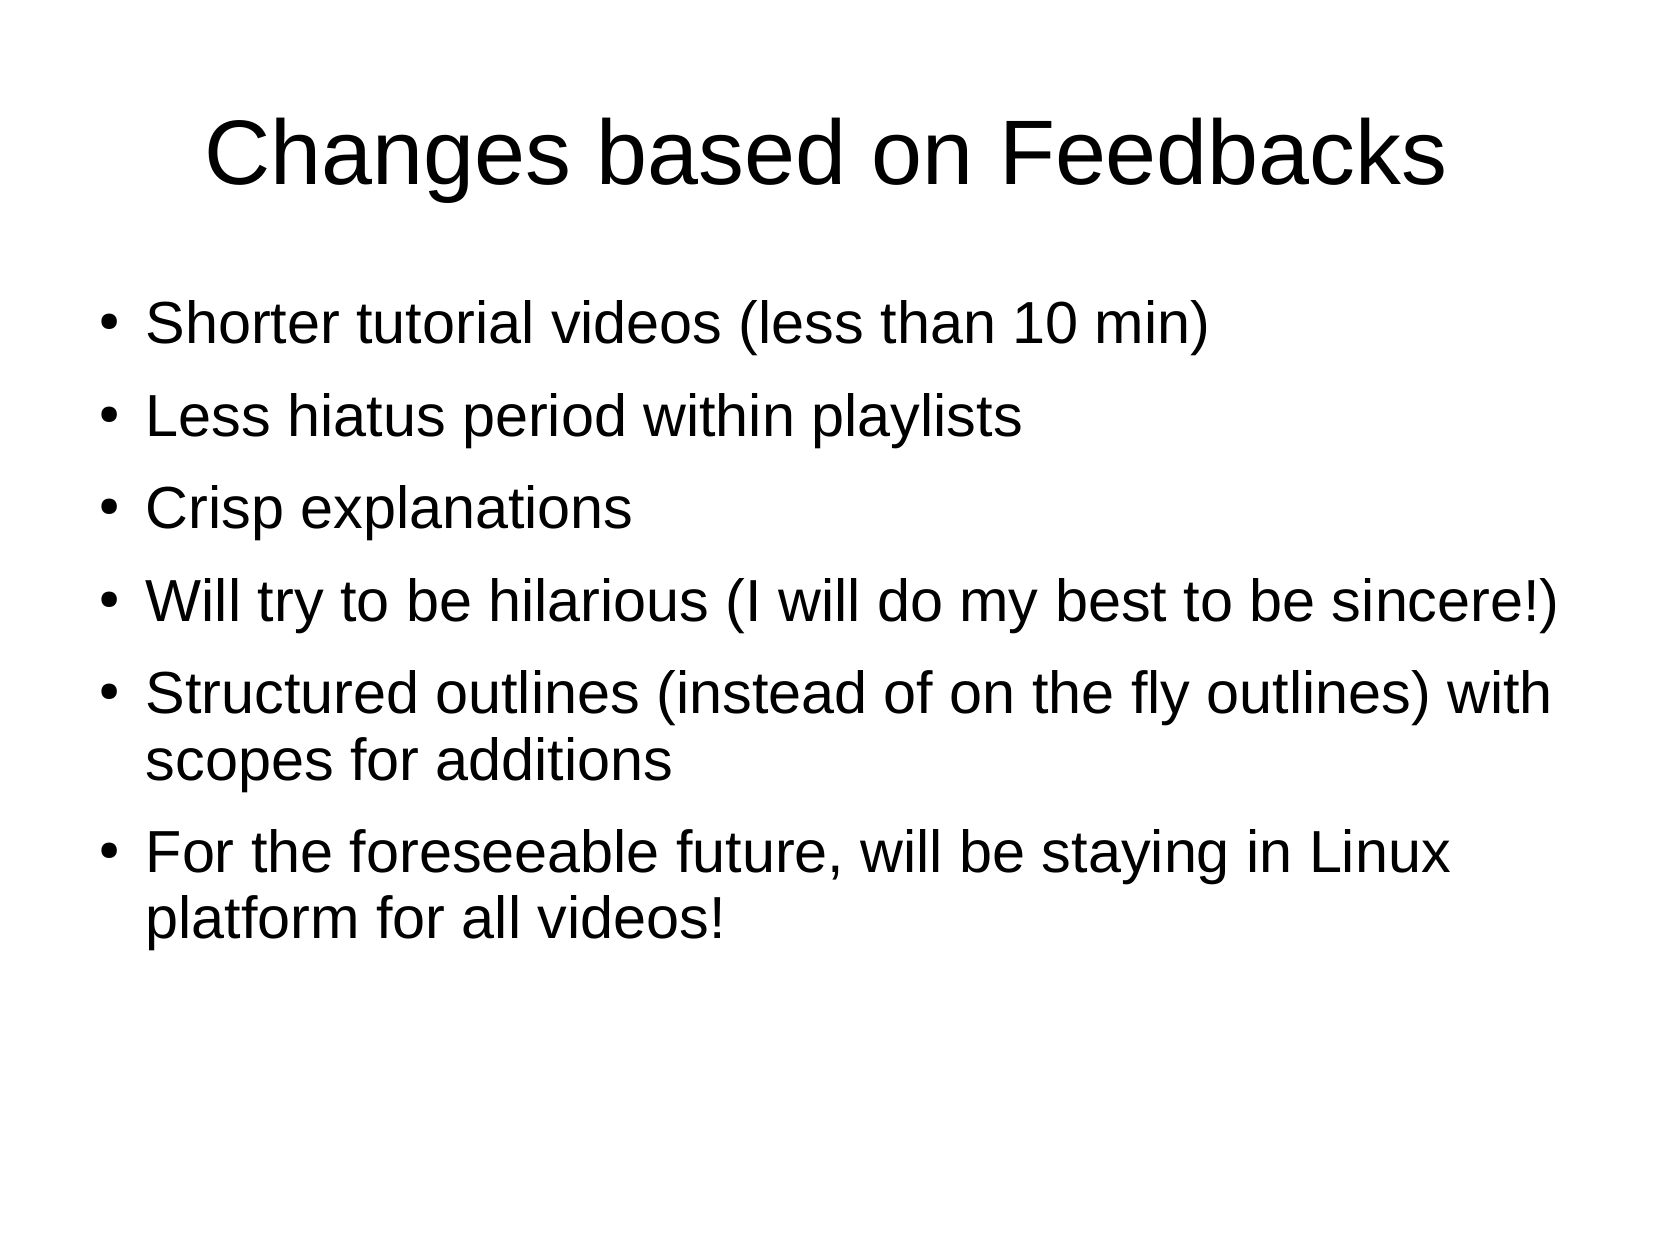

# Changes based on Feedbacks
Shorter tutorial videos (less than 10 min)
Less hiatus period within playlists
Crisp explanations
Will try to be hilarious (I will do my best to be sincere!)
Structured outlines (instead of on the fly outlines) with scopes for additions
For the foreseeable future, will be staying in Linux platform for all videos!